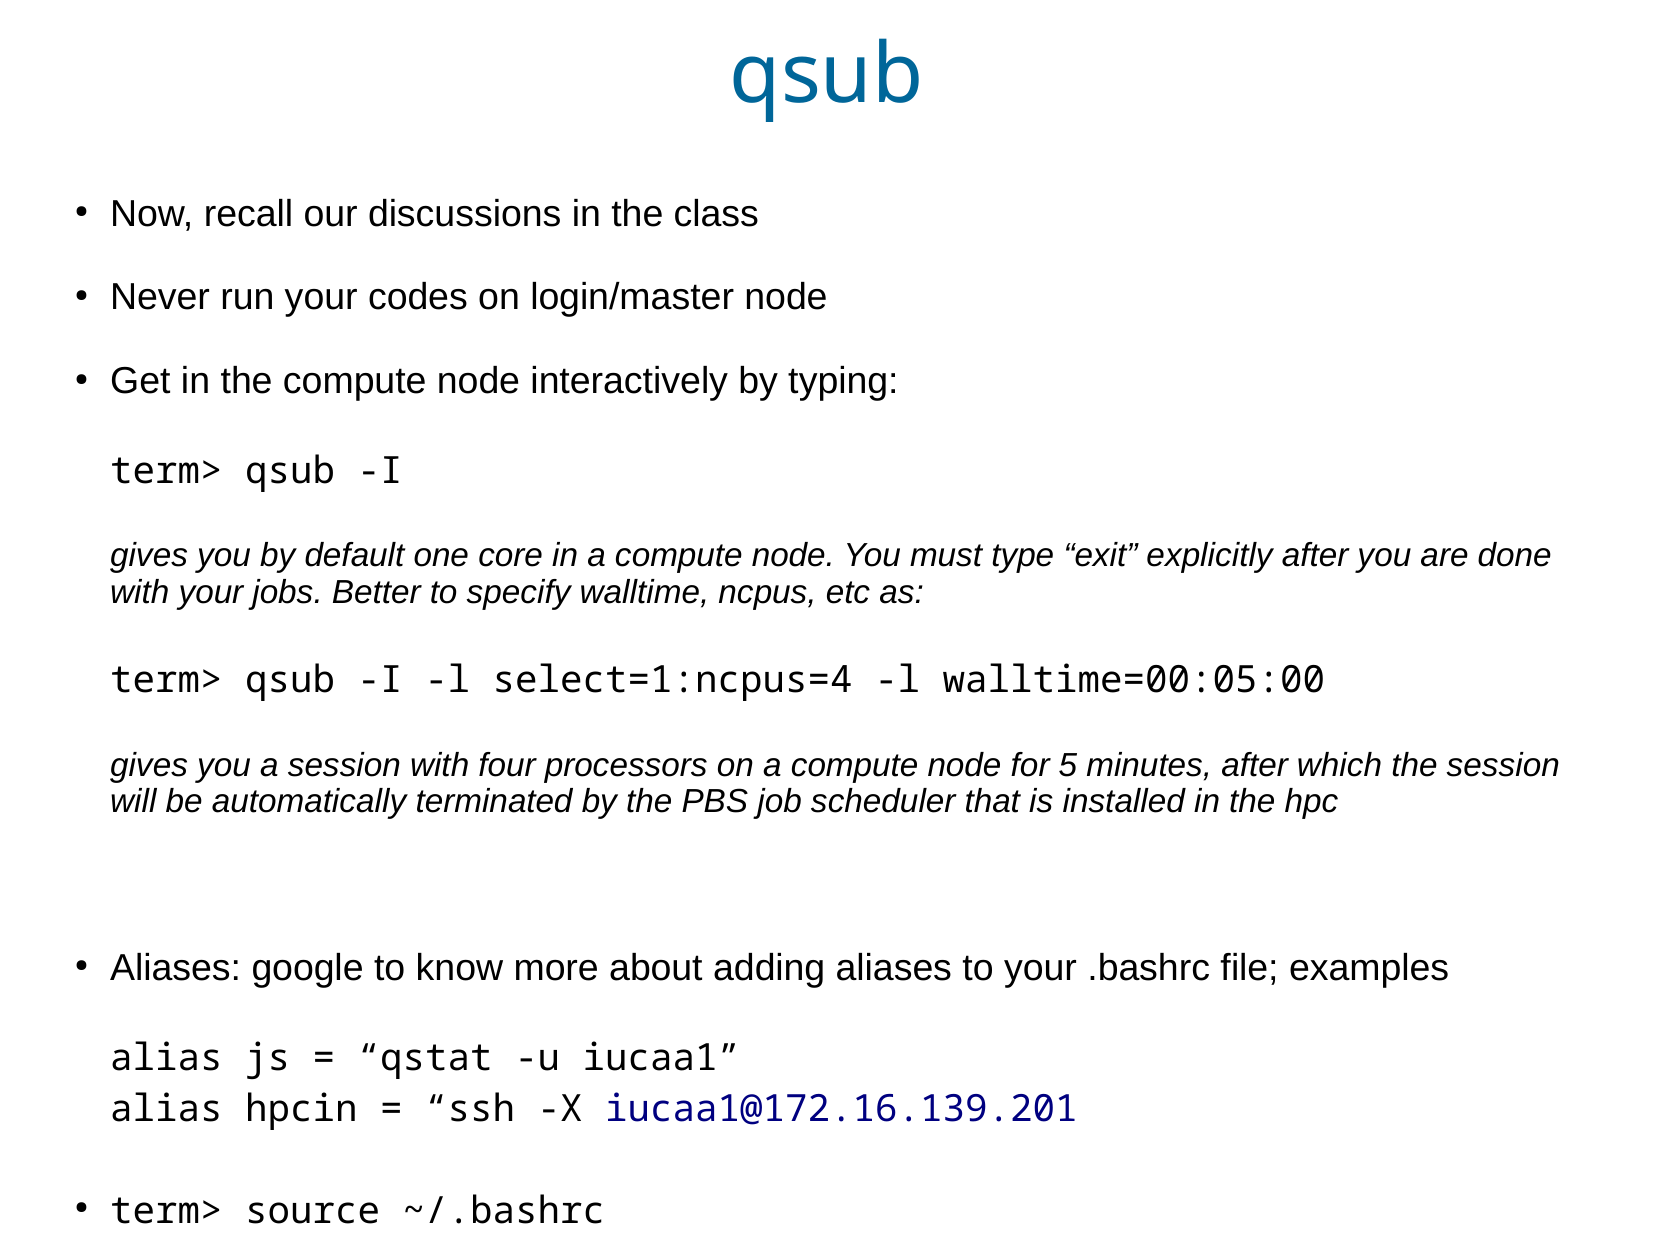

# qsub
Now, recall our discussions in the class
Never run your codes on login/master node
Get in the compute node interactively by typing:
term> qsub -I
gives you by default one core in a compute node. You must type “exit” explicitly after you are done with your jobs. Better to specify walltime, ncpus, etc as:
term> qsub -I -l select=1:ncpus=4 -l walltime=00:05:00
gives you a session with four processors on a compute node for 5 minutes, after which the session will be automatically terminated by the PBS job scheduler that is installed in the hpc
Aliases: google to know more about adding aliases to your .bashrc file; examples
alias js = “qstat -u iucaa1”
alias hpcin = “ssh -X iucaa1@172.16.139.201
term> source ~/.bashrc